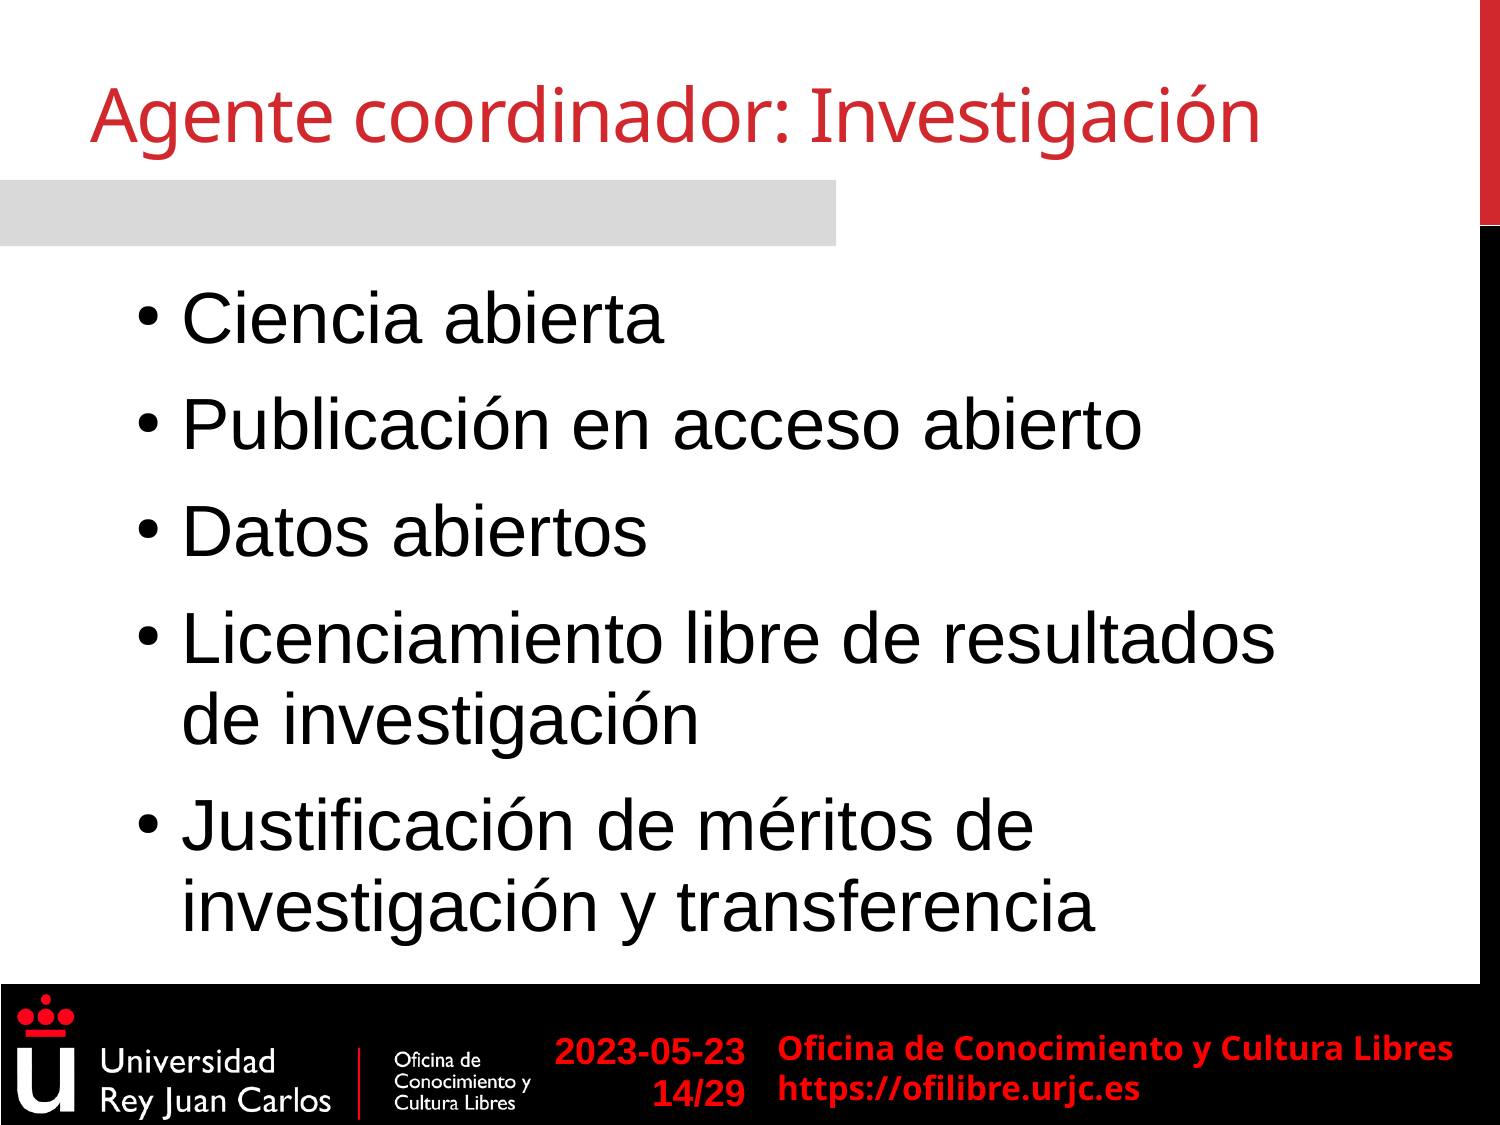

Agente coordinador: Investigación
# Ciencia abierta
Publicación en acceso abierto
Datos abiertos
Licenciamiento libre de resultados de investigación
Justificación de méritos de investigación y transferencia